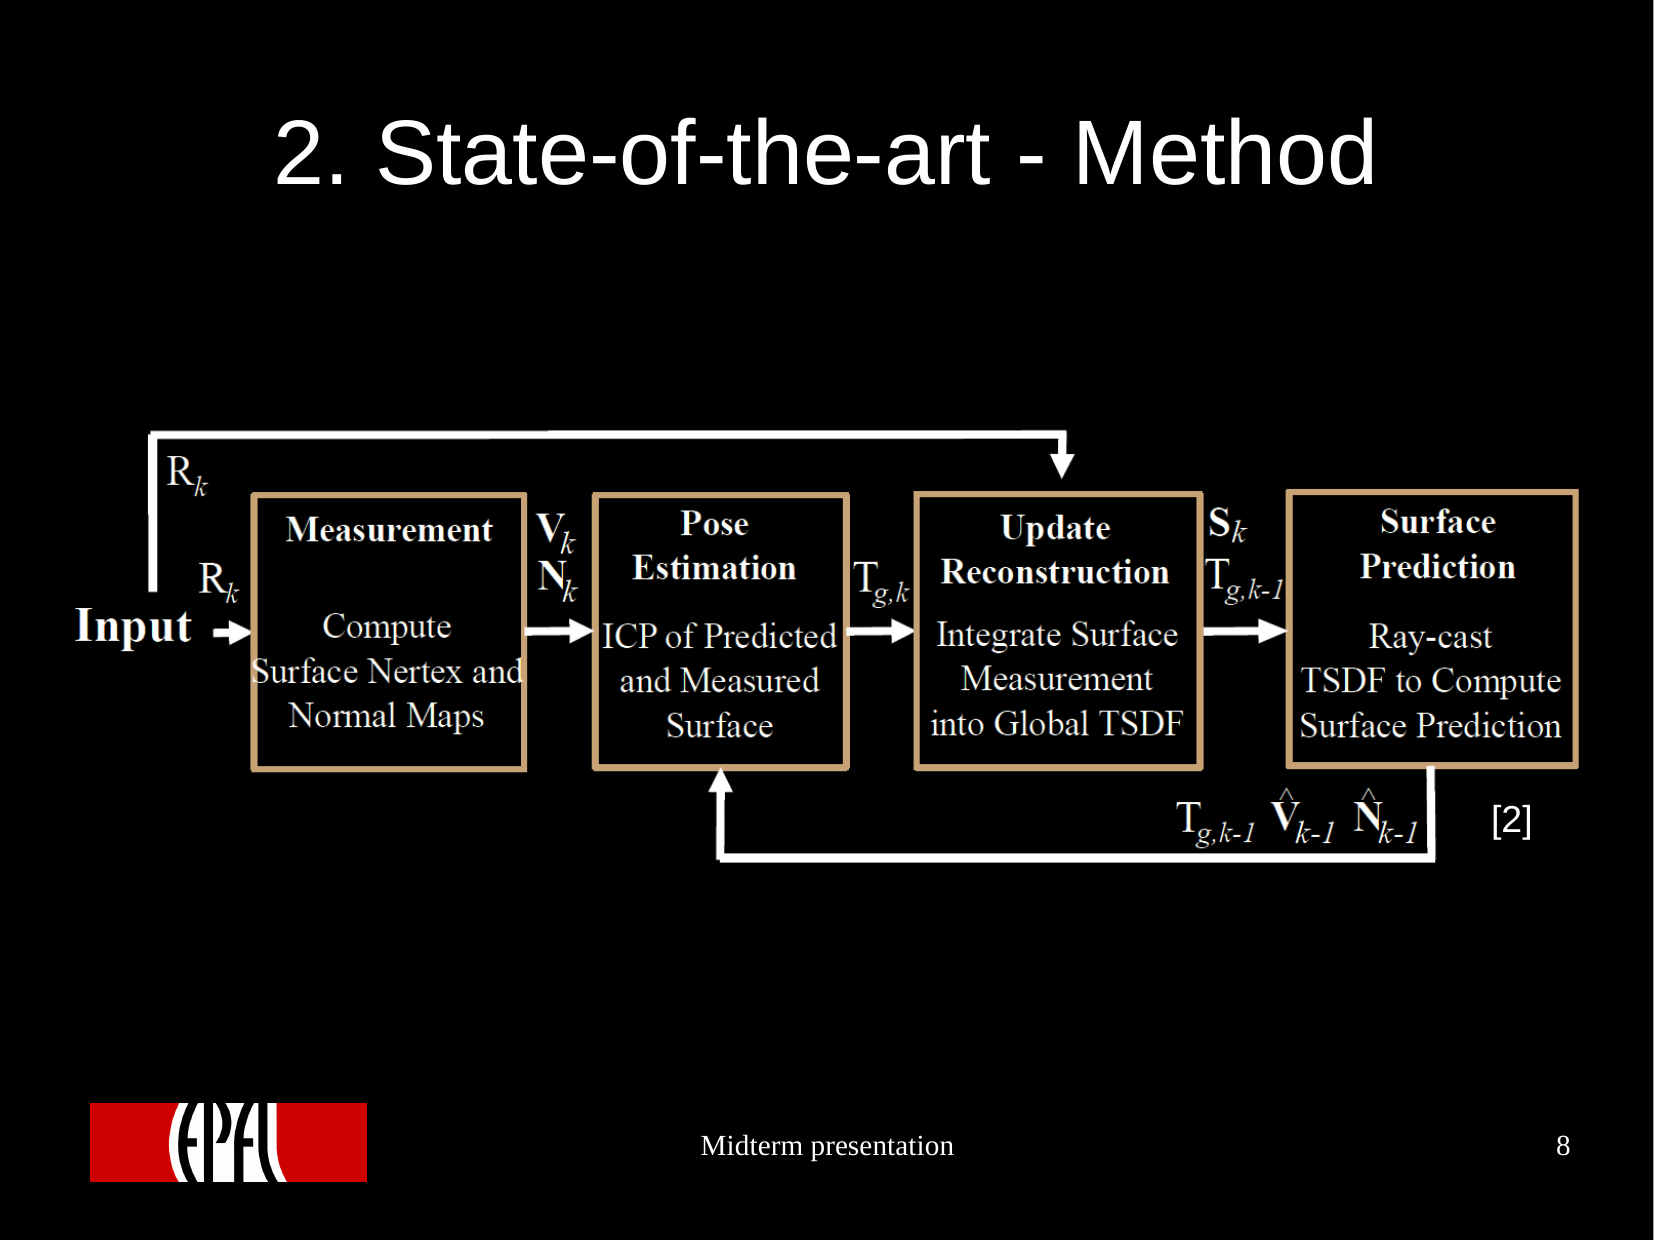

# 2. State-of-the-art - Method
[2]
Midterm presentation
8